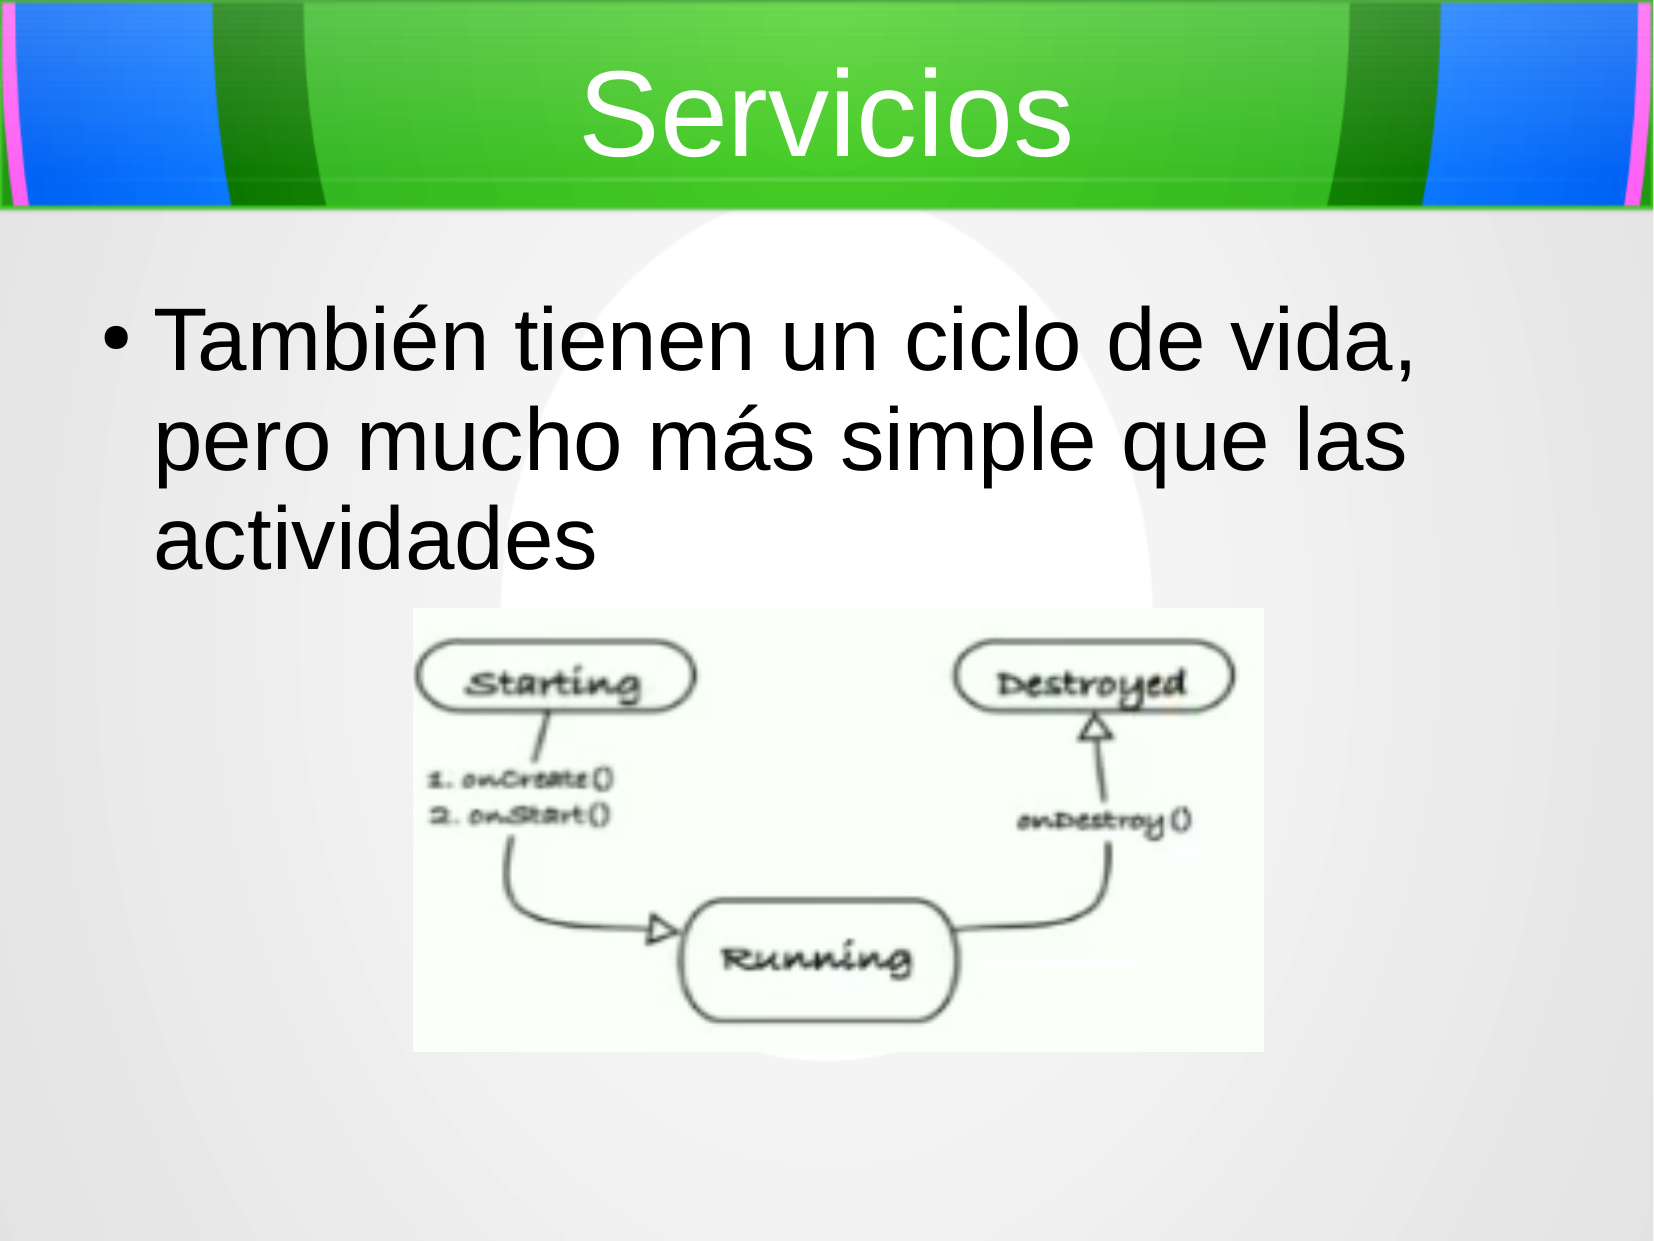

# Servicios
También tienen un ciclo de vida, pero mucho más simple que las actividades